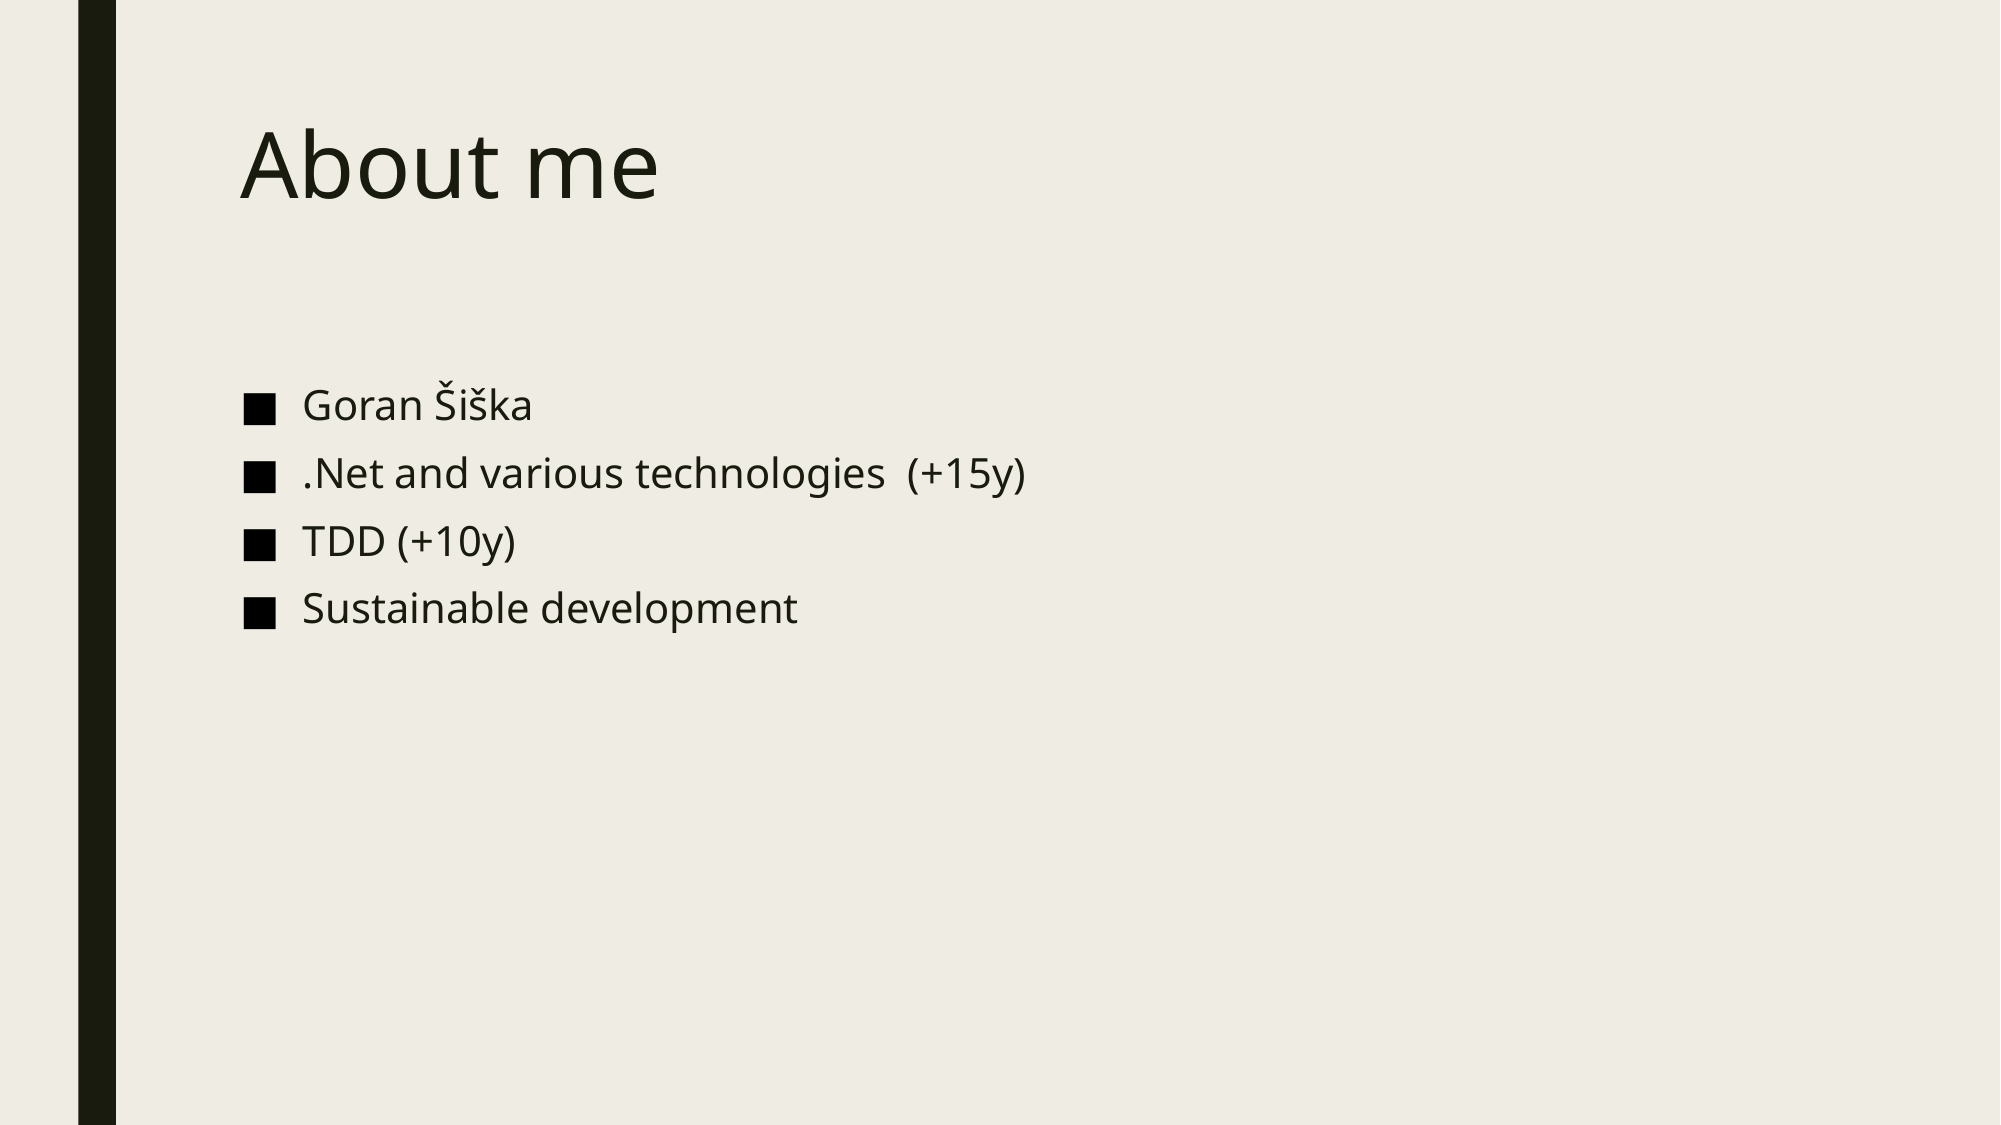

# About me
Goran Šiška
.Net and various technologies (+15y)
TDD (+10y)
Sustainable development